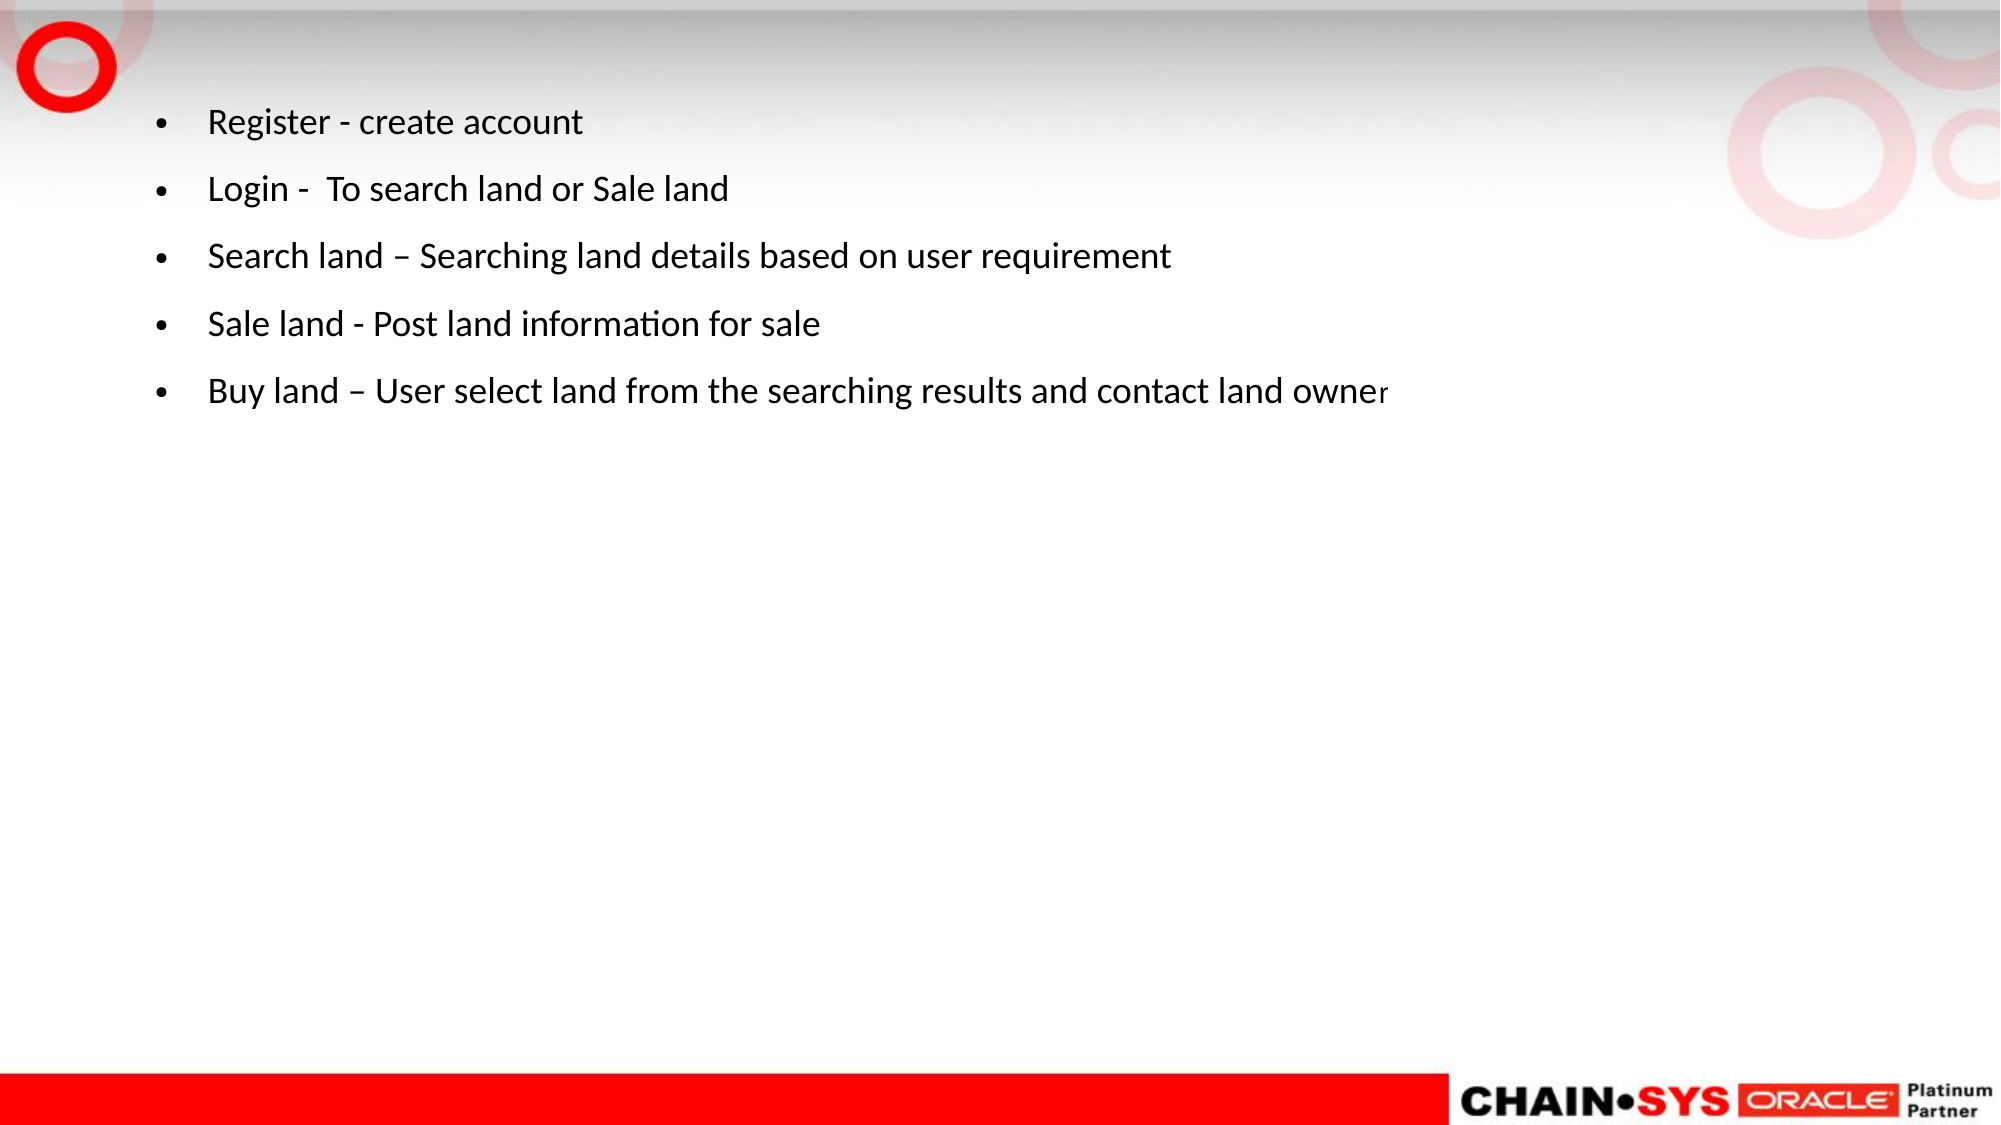

# Register - create account
Login - To search land or Sale land
Search land – Searching land details based on user requirement
Sale land - Post land information for sale
Buy land – User select land from the searching results and contact land owner